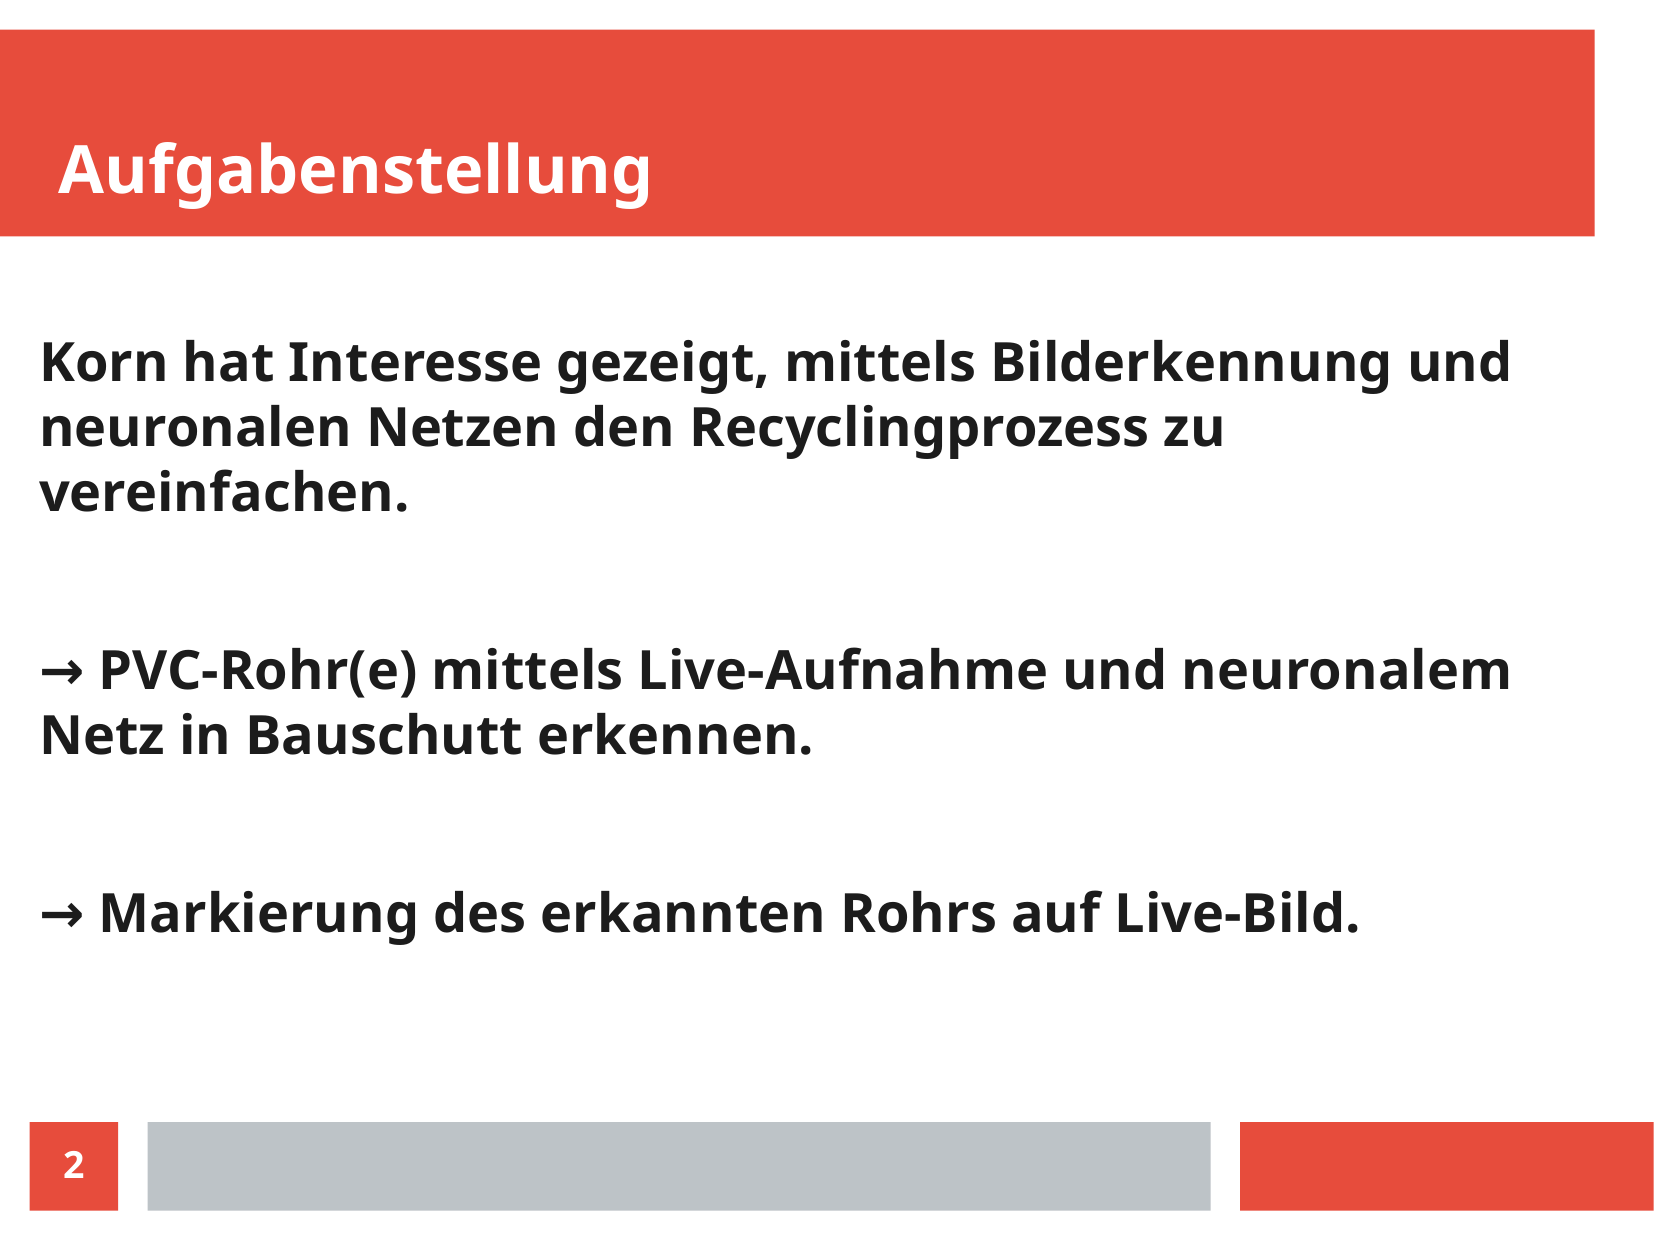

# Aufgabenstellung
Korn hat Interesse gezeigt, mittels Bilderkennung und neuronalen Netzen den Recyclingprozess zu vereinfachen.
→ PVC-Rohr(e) mittels Live-Aufnahme und neuronalem Netz in Bauschutt erkennen.
→ Markierung des erkannten Rohrs auf Live-Bild.